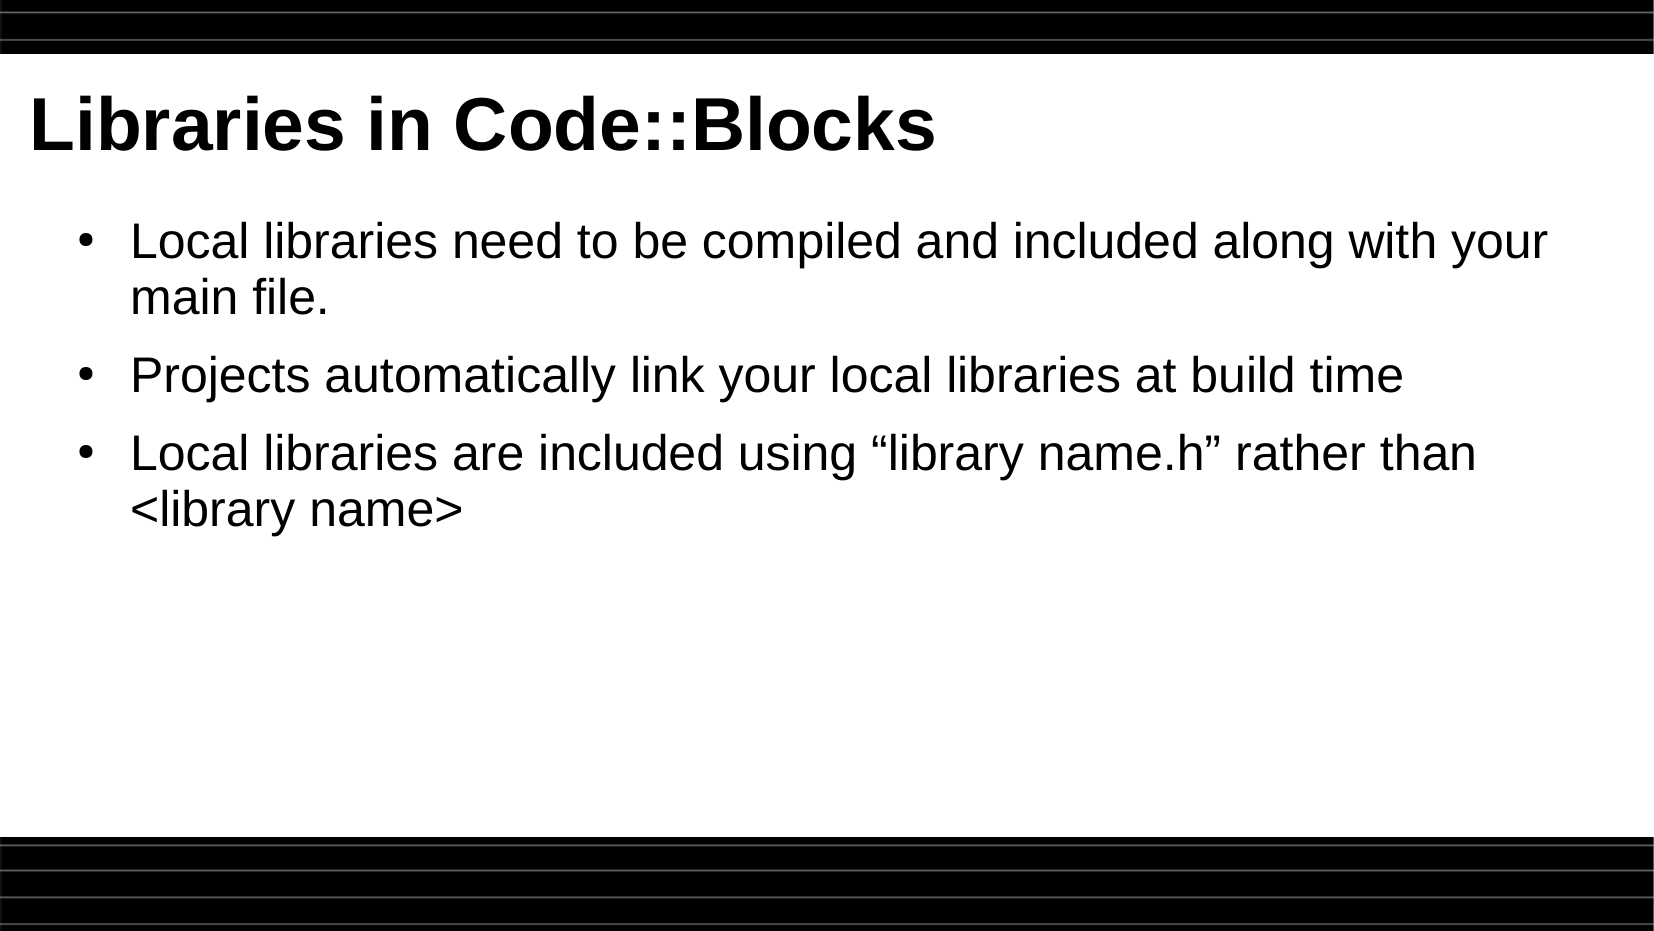

Libraries in Code::Blocks
# Local libraries need to be compiled and included along with your main file.
Projects automatically link your local libraries at build time
Local libraries are included using “library name.h” rather than <library name>